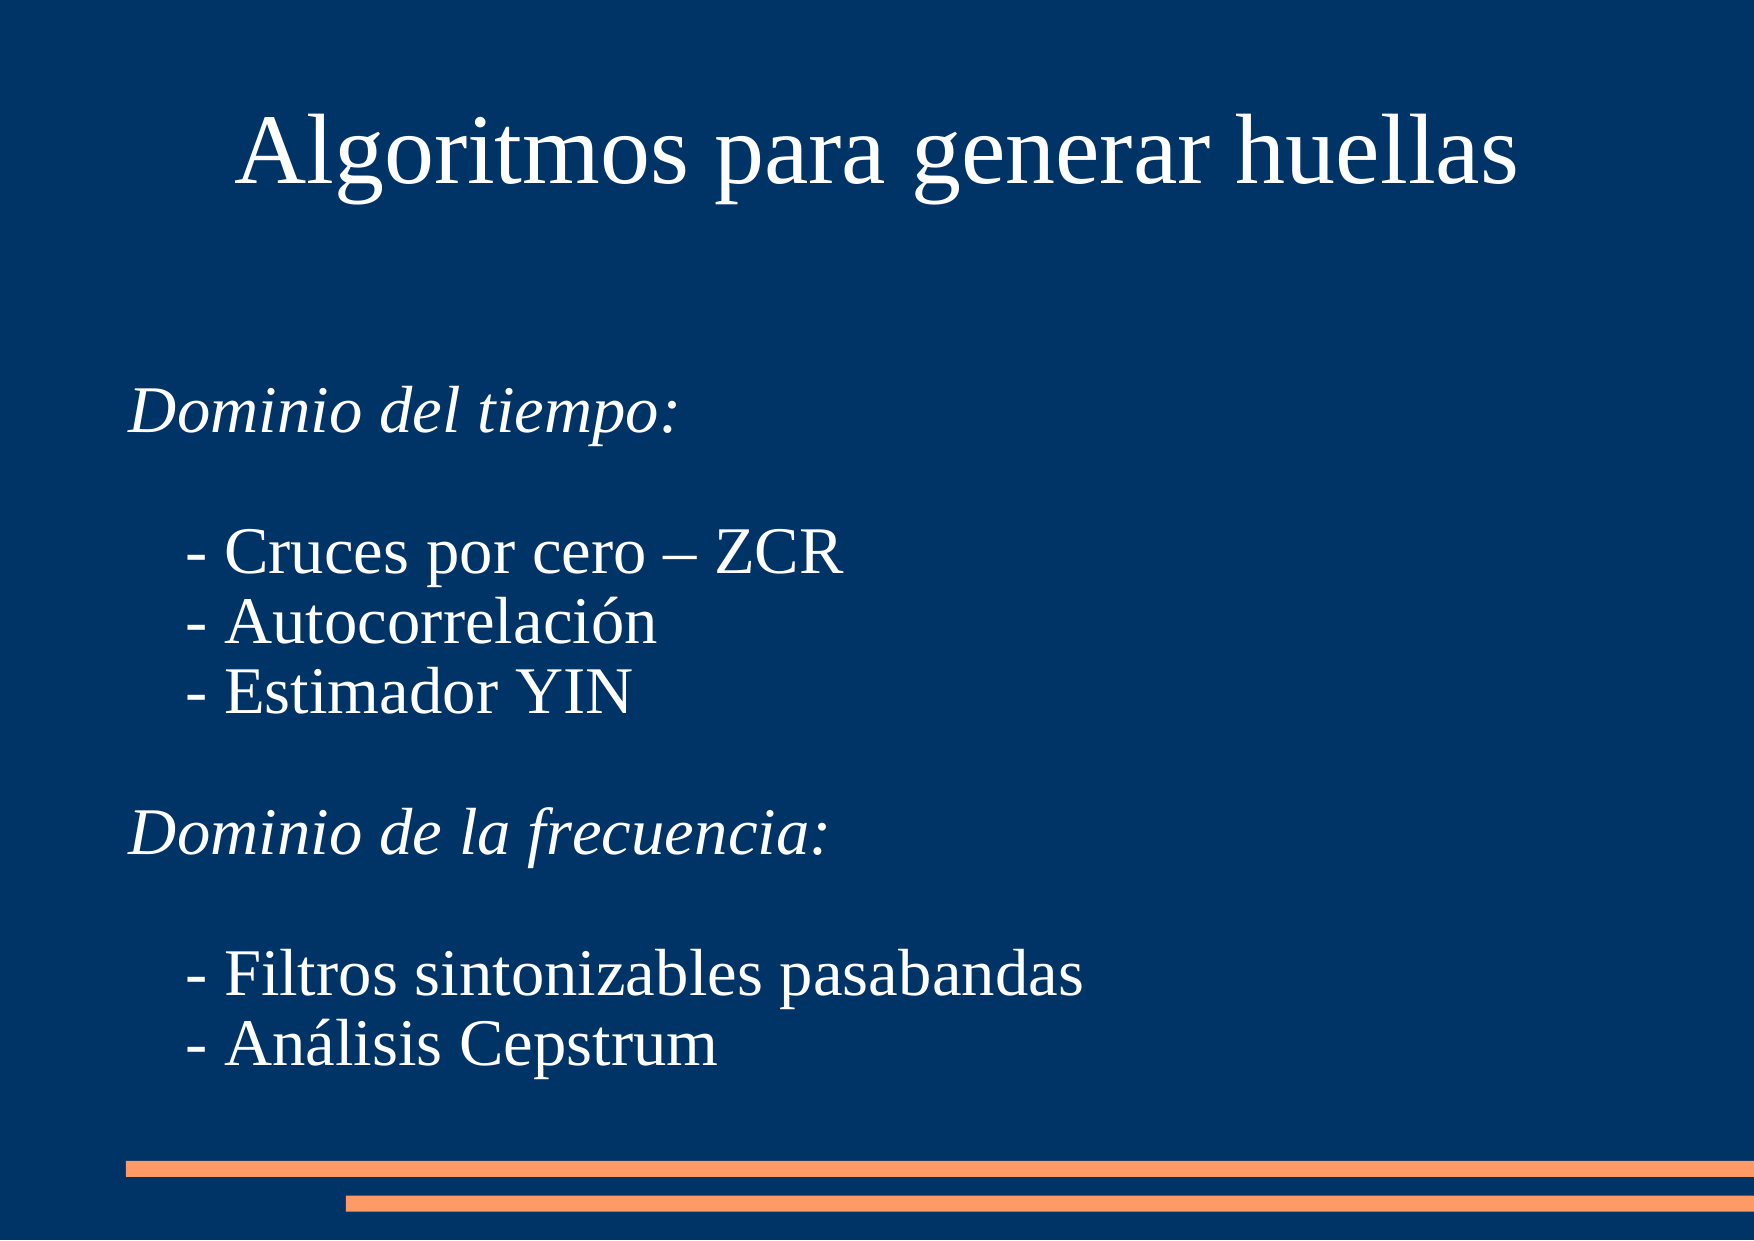

# Algoritmos para generar huellas
Dominio del tiempo:
	- Cruces por cero – ZCR
	- Autocorrelación
	- Estimador YIN
Dominio de la frecuencia:
	- Filtros sintonizables pasabandas
	- Análisis Cepstrum